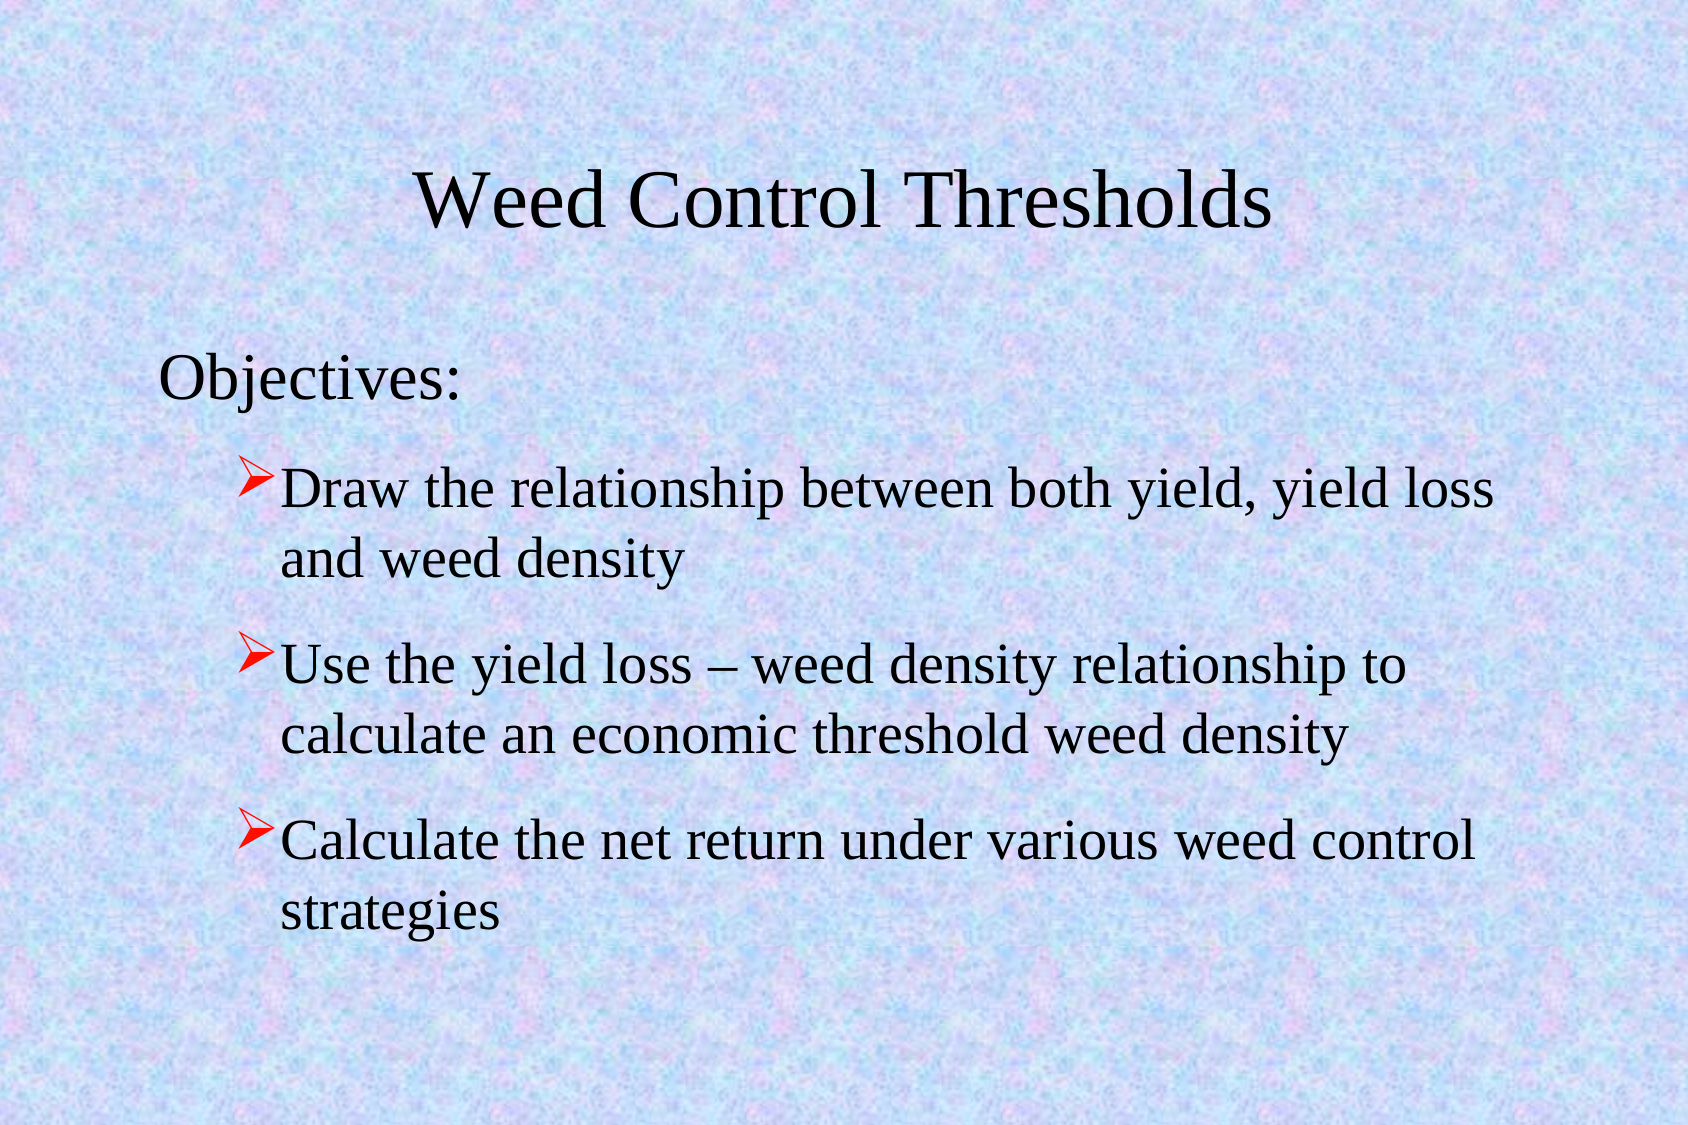

# Weed Control Thresholds
Objectives:
Draw the relationship between both yield, yield loss and weed density
Use the yield loss – weed density relationship to calculate an economic threshold weed density
Calculate the net return under various weed control strategies